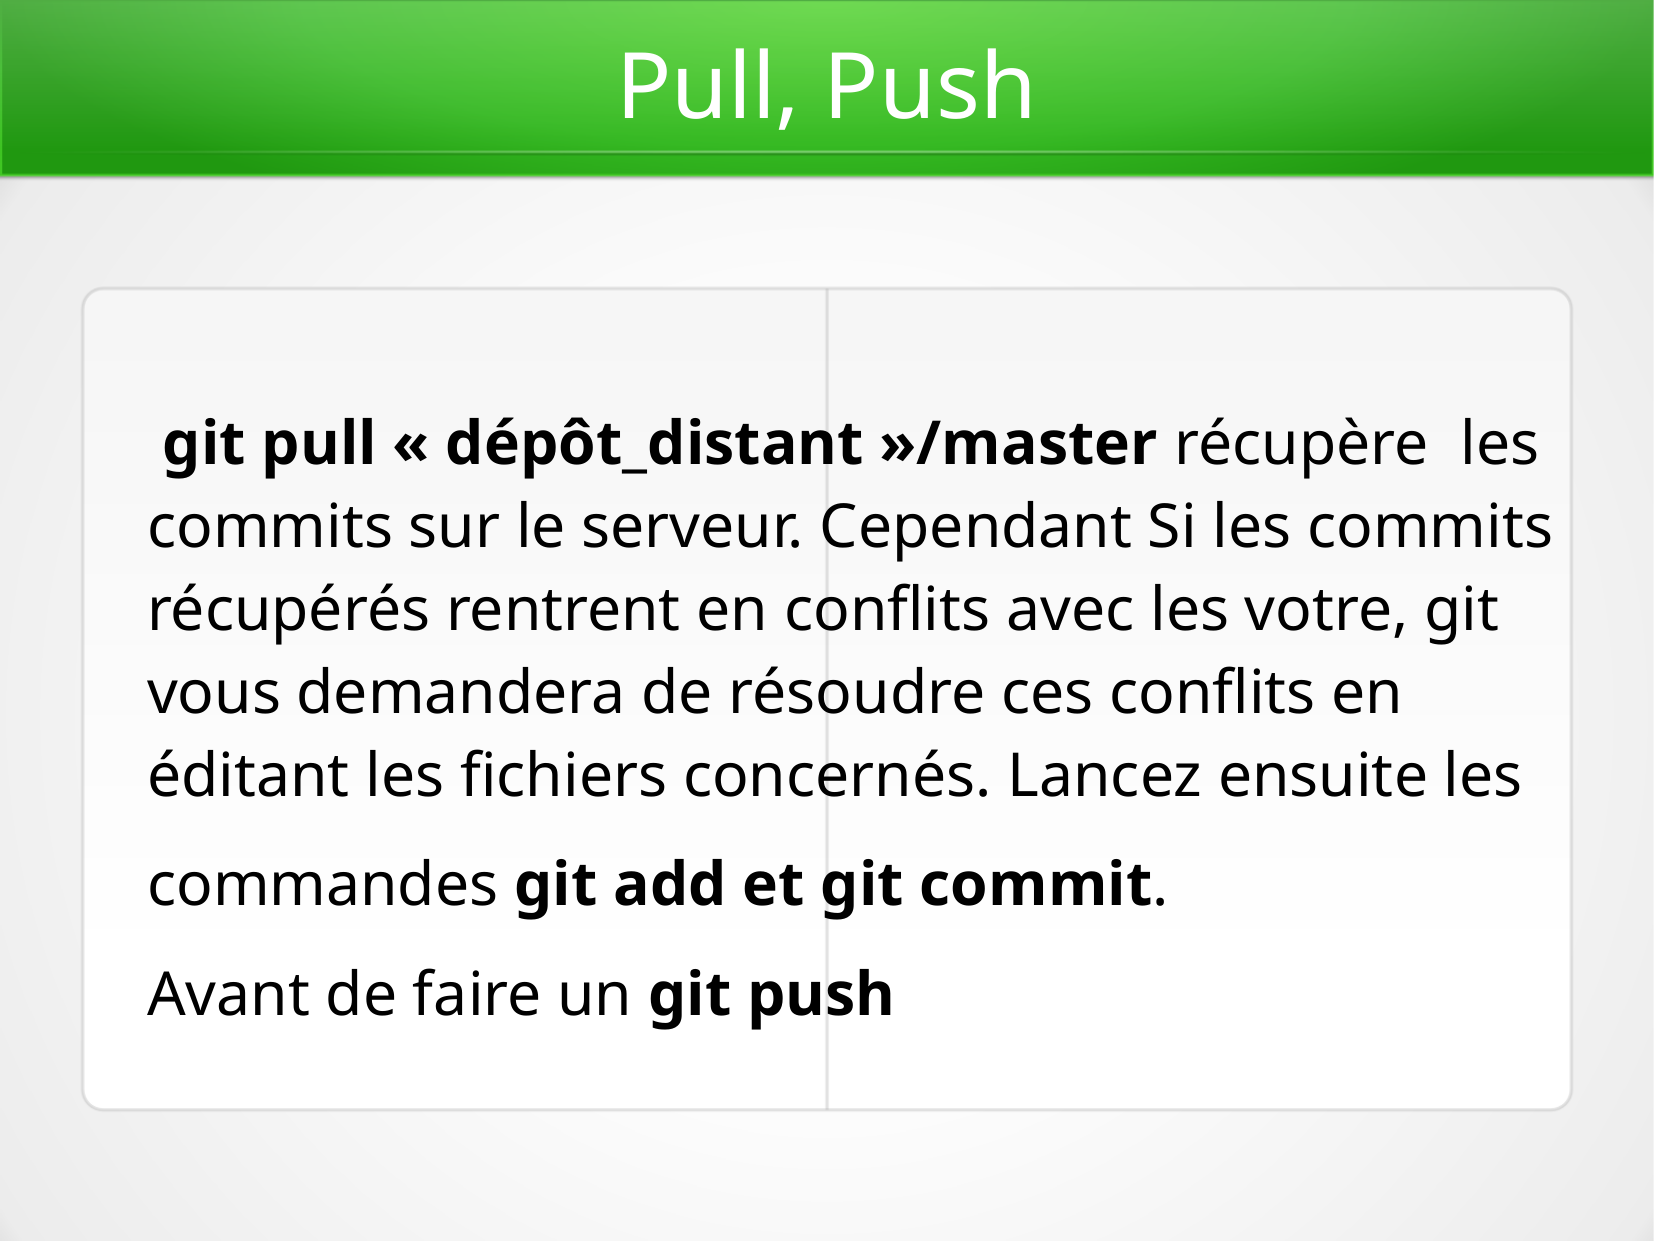

# Pull, Push
 git pull « dépôt_distant »/master récupère les commits sur le serveur. Cependant Si les commits récupérés rentrent en conflits avec les votre, git vous demandera de résoudre ces conflits en éditant les fichiers concernés. Lancez ensuite les
commandes git add et git commit.
Avant de faire un git push